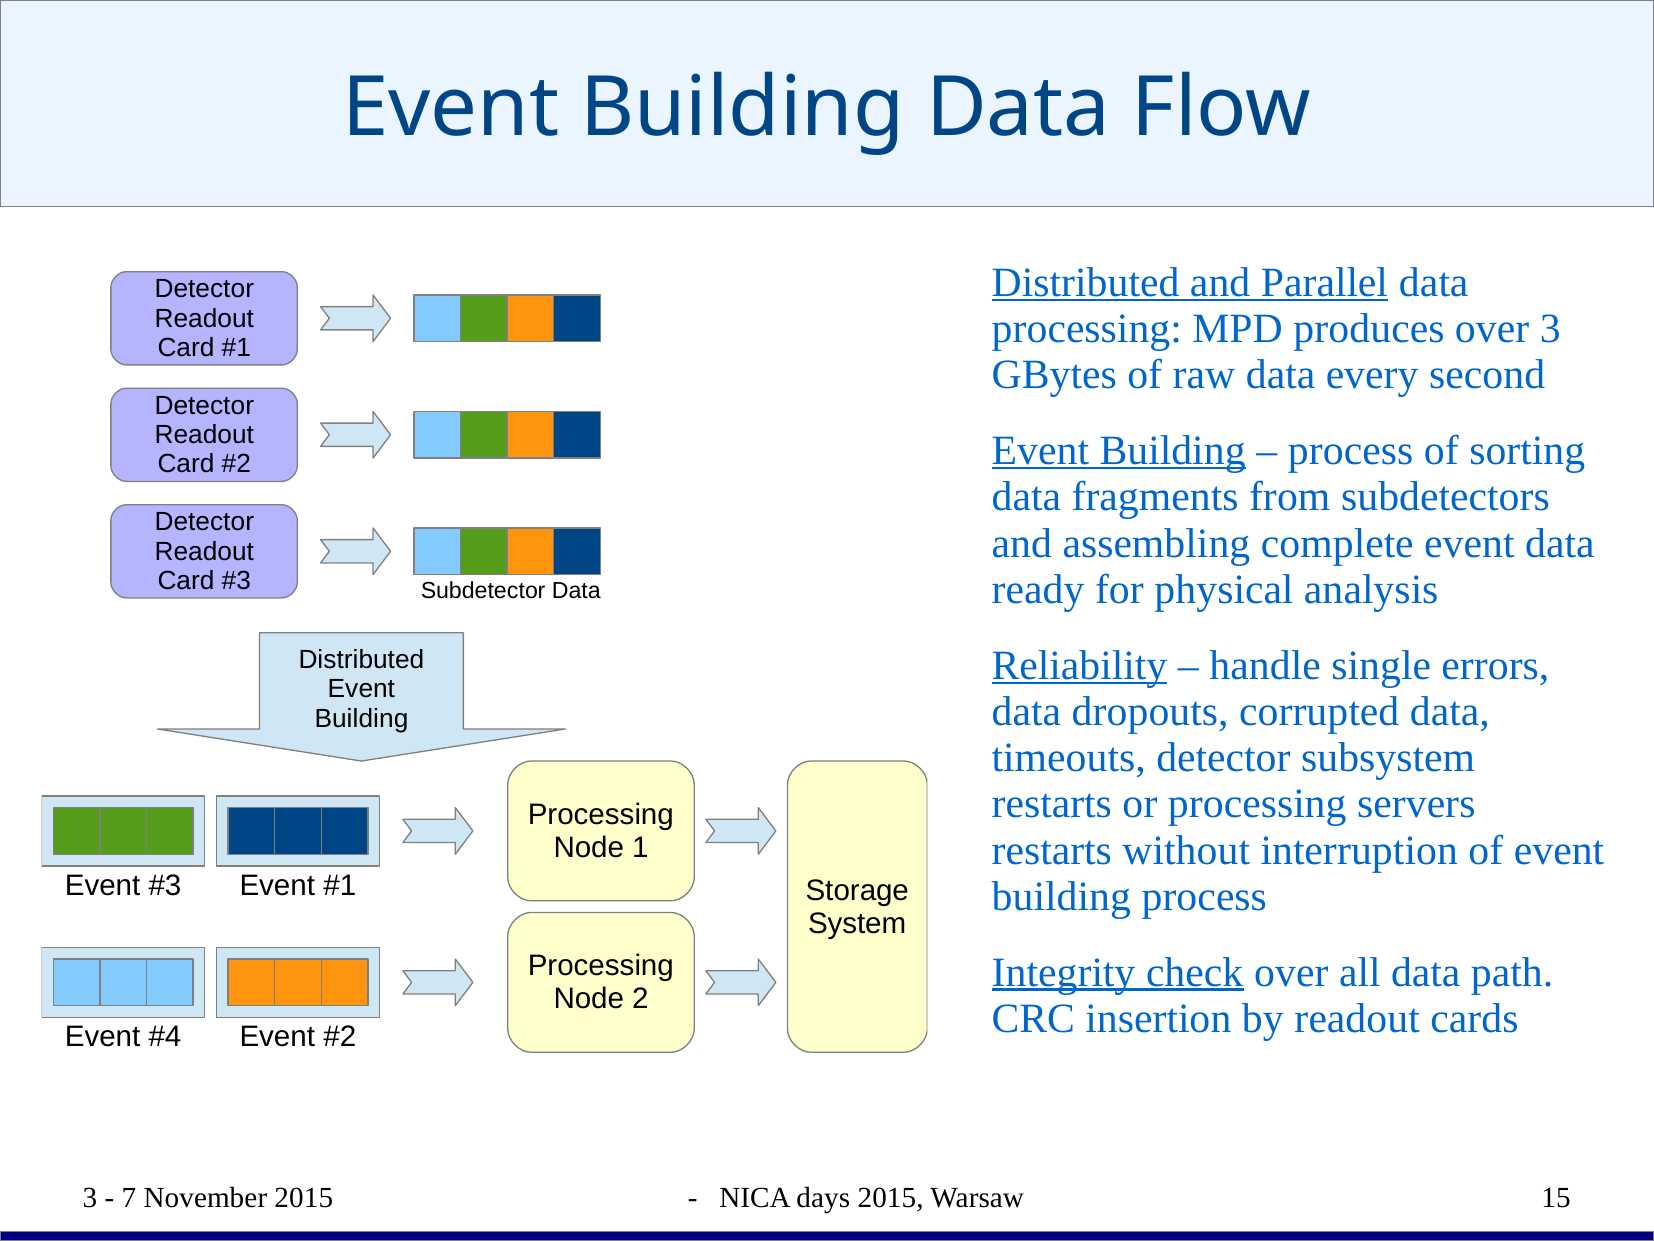

# Event Building Data Flow
Distributed and Parallel data processing: MPD produces over 3 GBytes of raw data every second
Event Building – process of sorting data fragments from subdetectors and assembling complete event data ready for physical analysis
Reliability – handle single errors, data dropouts, corrupted data, timeouts, detector subsystem restarts or processing servers restarts without interruption of event building process
Integrity check over all data path. CRC insertion by readout cards
3 - 7 November 2015
 - NICA days 2015, Warsaw
15